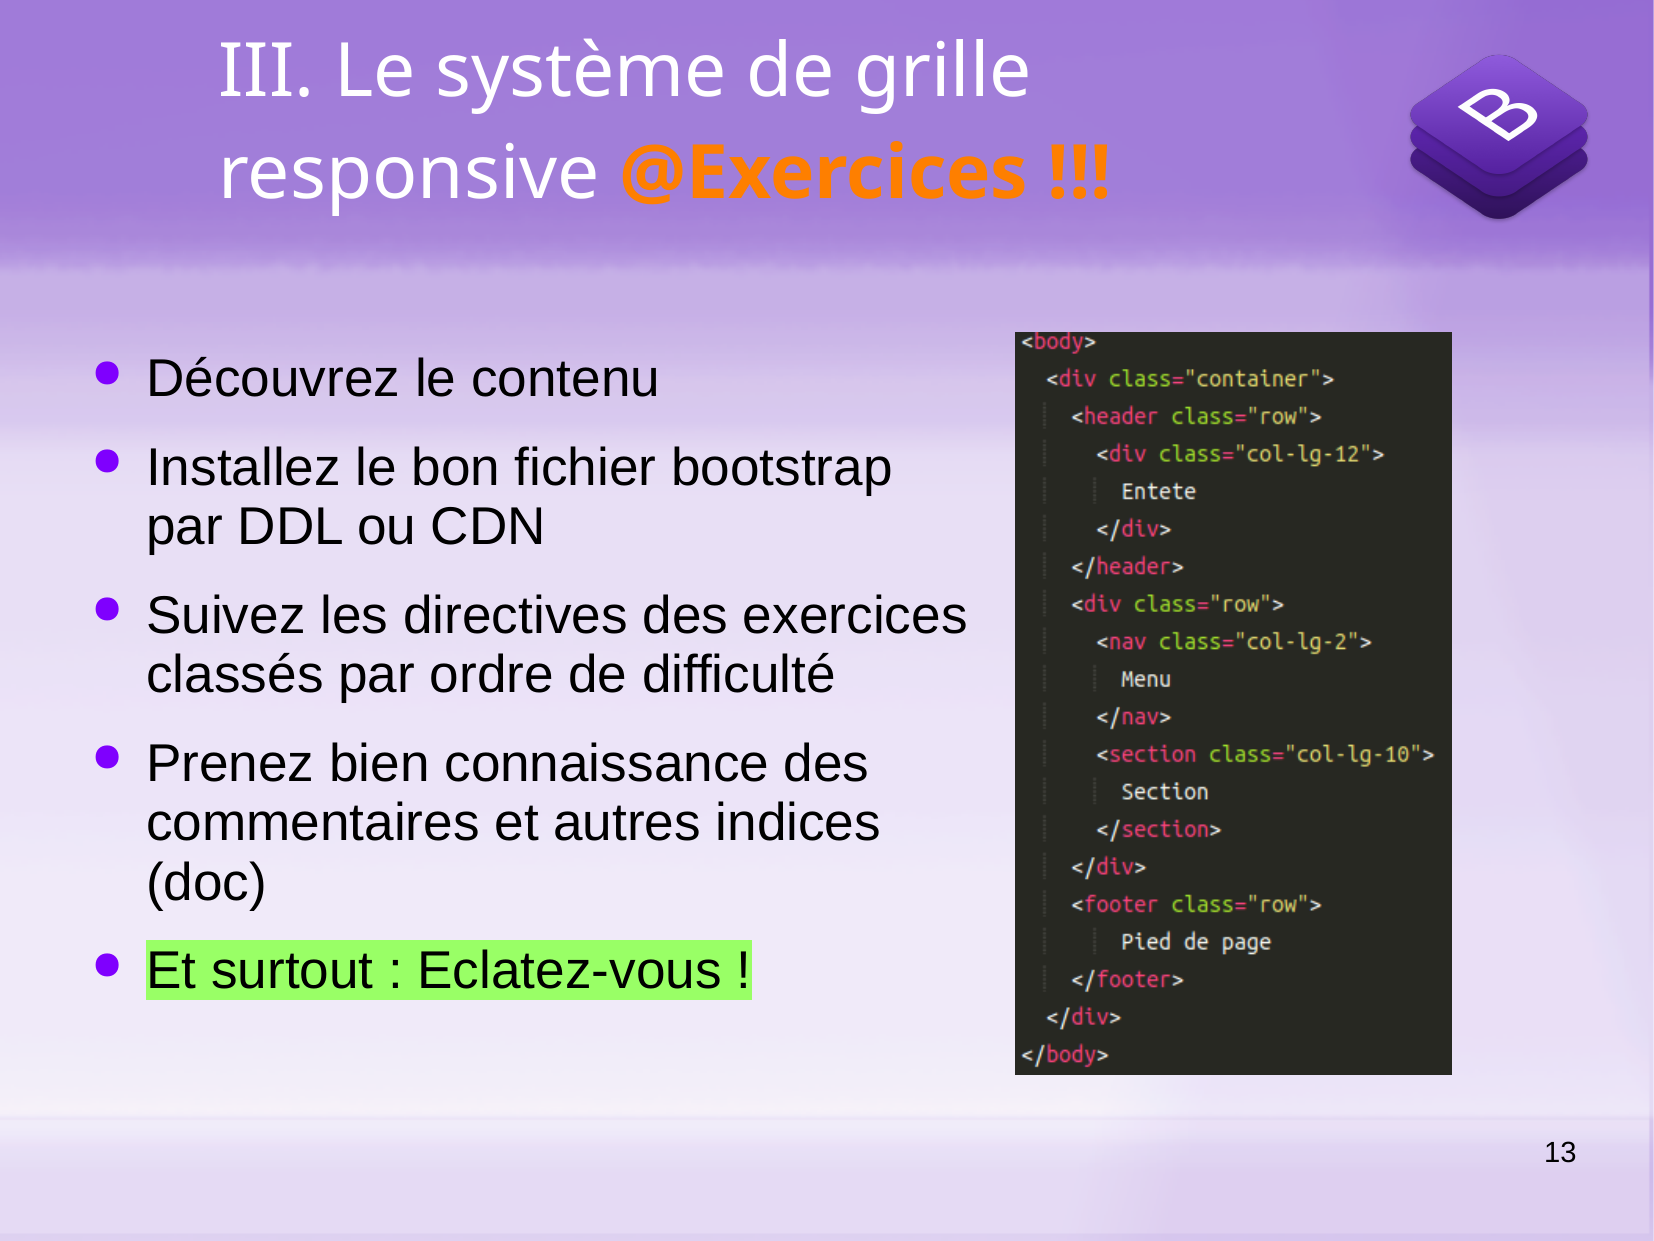

# III. Le système de grille responsive @Exercices !!!
Découvrez le contenu
Installez le bon fichier bootstrap par DDL ou CDN
Suivez les directives des exercices classés par ordre de difficulté
Prenez bien connaissance des commentaires et autres indices (doc)
Et surtout : Eclatez-vous !
13